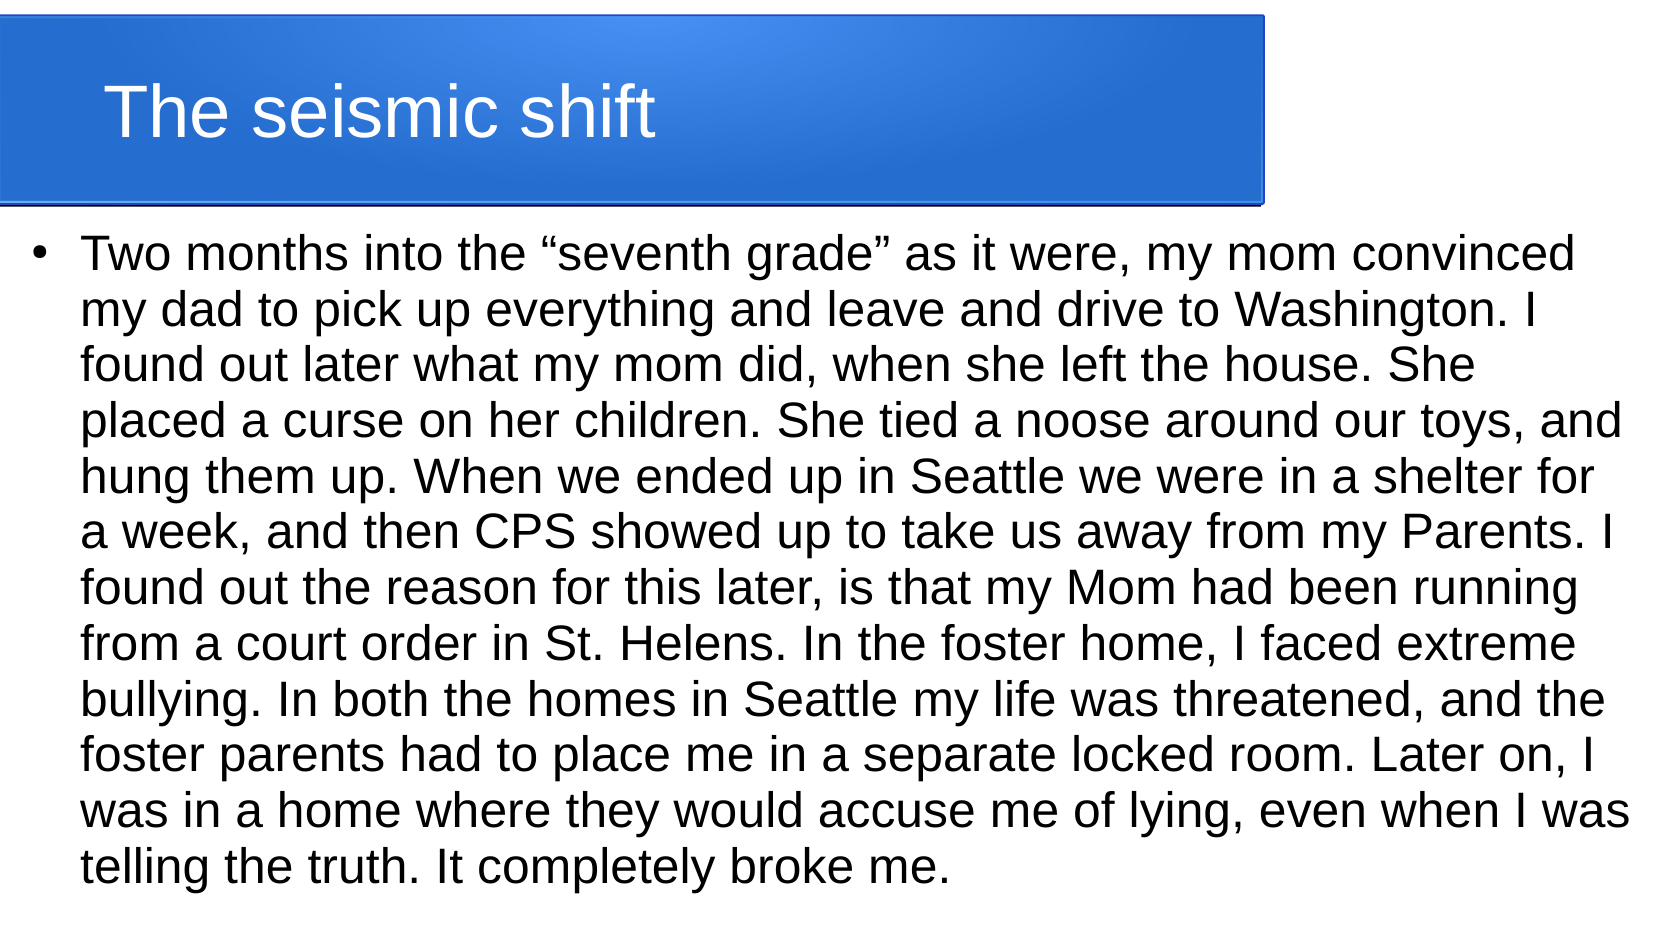

# The seismic shift
Two months into the “seventh grade” as it were, my mom convinced my dad to pick up everything and leave and drive to Washington. I found out later what my mom did, when she left the house. She placed a curse on her children. She tied a noose around our toys, and hung them up. When we ended up in Seattle we were in a shelter for a week, and then CPS showed up to take us away from my Parents. I found out the reason for this later, is that my Mom had been running from a court order in St. Helens. In the foster home, I faced extreme bullying. In both the homes in Seattle my life was threatened, and the foster parents had to place me in a separate locked room. Later on, I was in a home where they would accuse me of lying, even when I was telling the truth. It completely broke me.